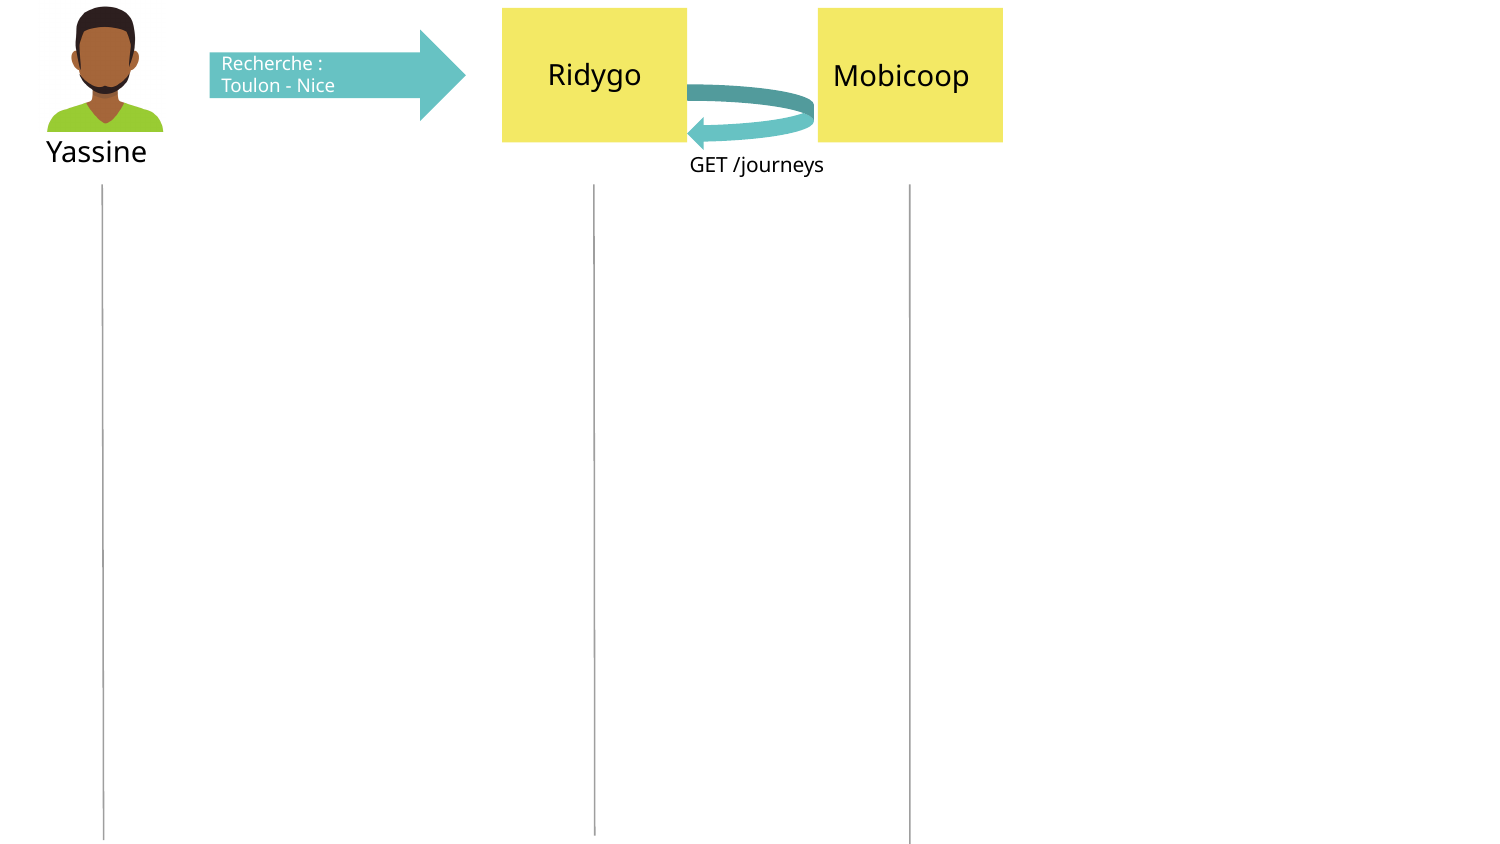

Recherche :
Toulon - Nice
Ridygo
Mobicoop
Yassine
GET /journeys